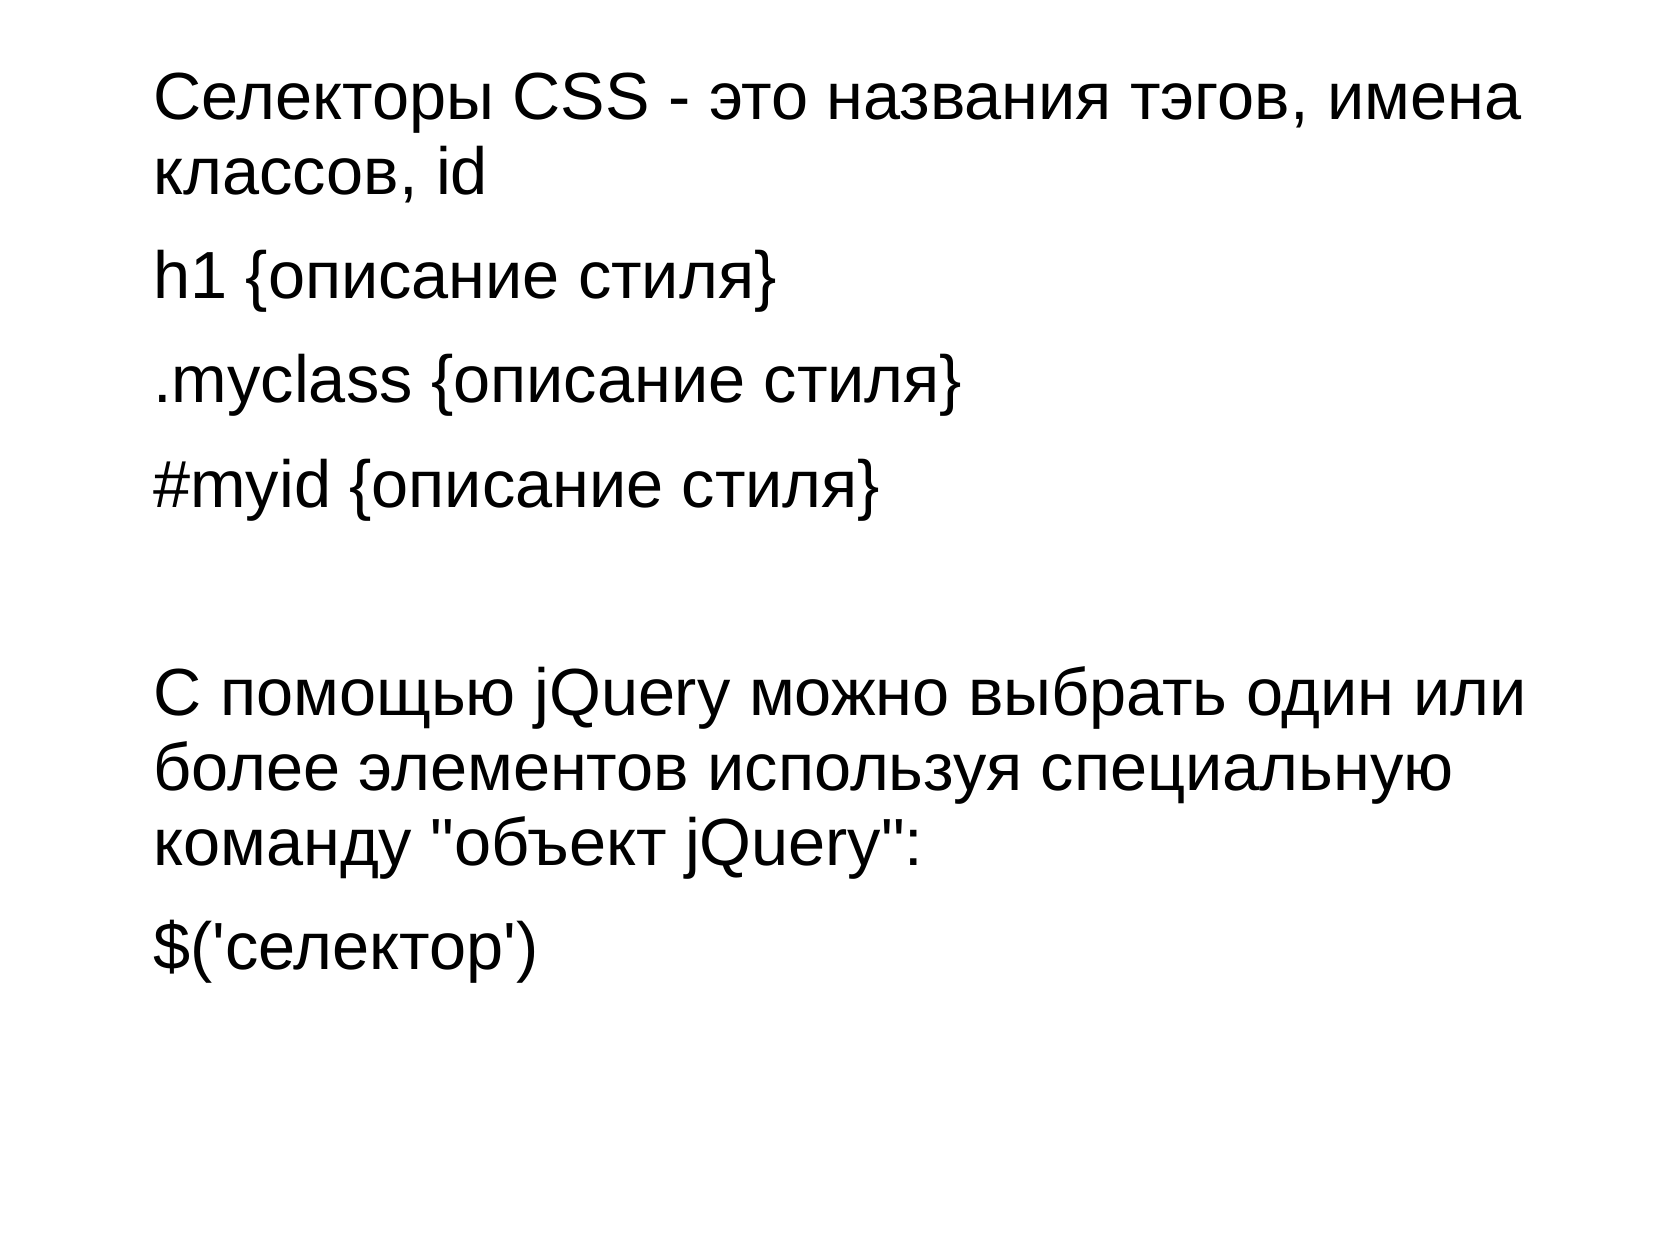

# Селекторы CSS - это названия тэгов, имена классов, id
h1 {описание стиля}
.myclass {описание стиля}
#myid {описание стиля}
С помощью jQuery можно выбрать один или более элементов используя специальную команду "объект jQuery":
$('селектор')